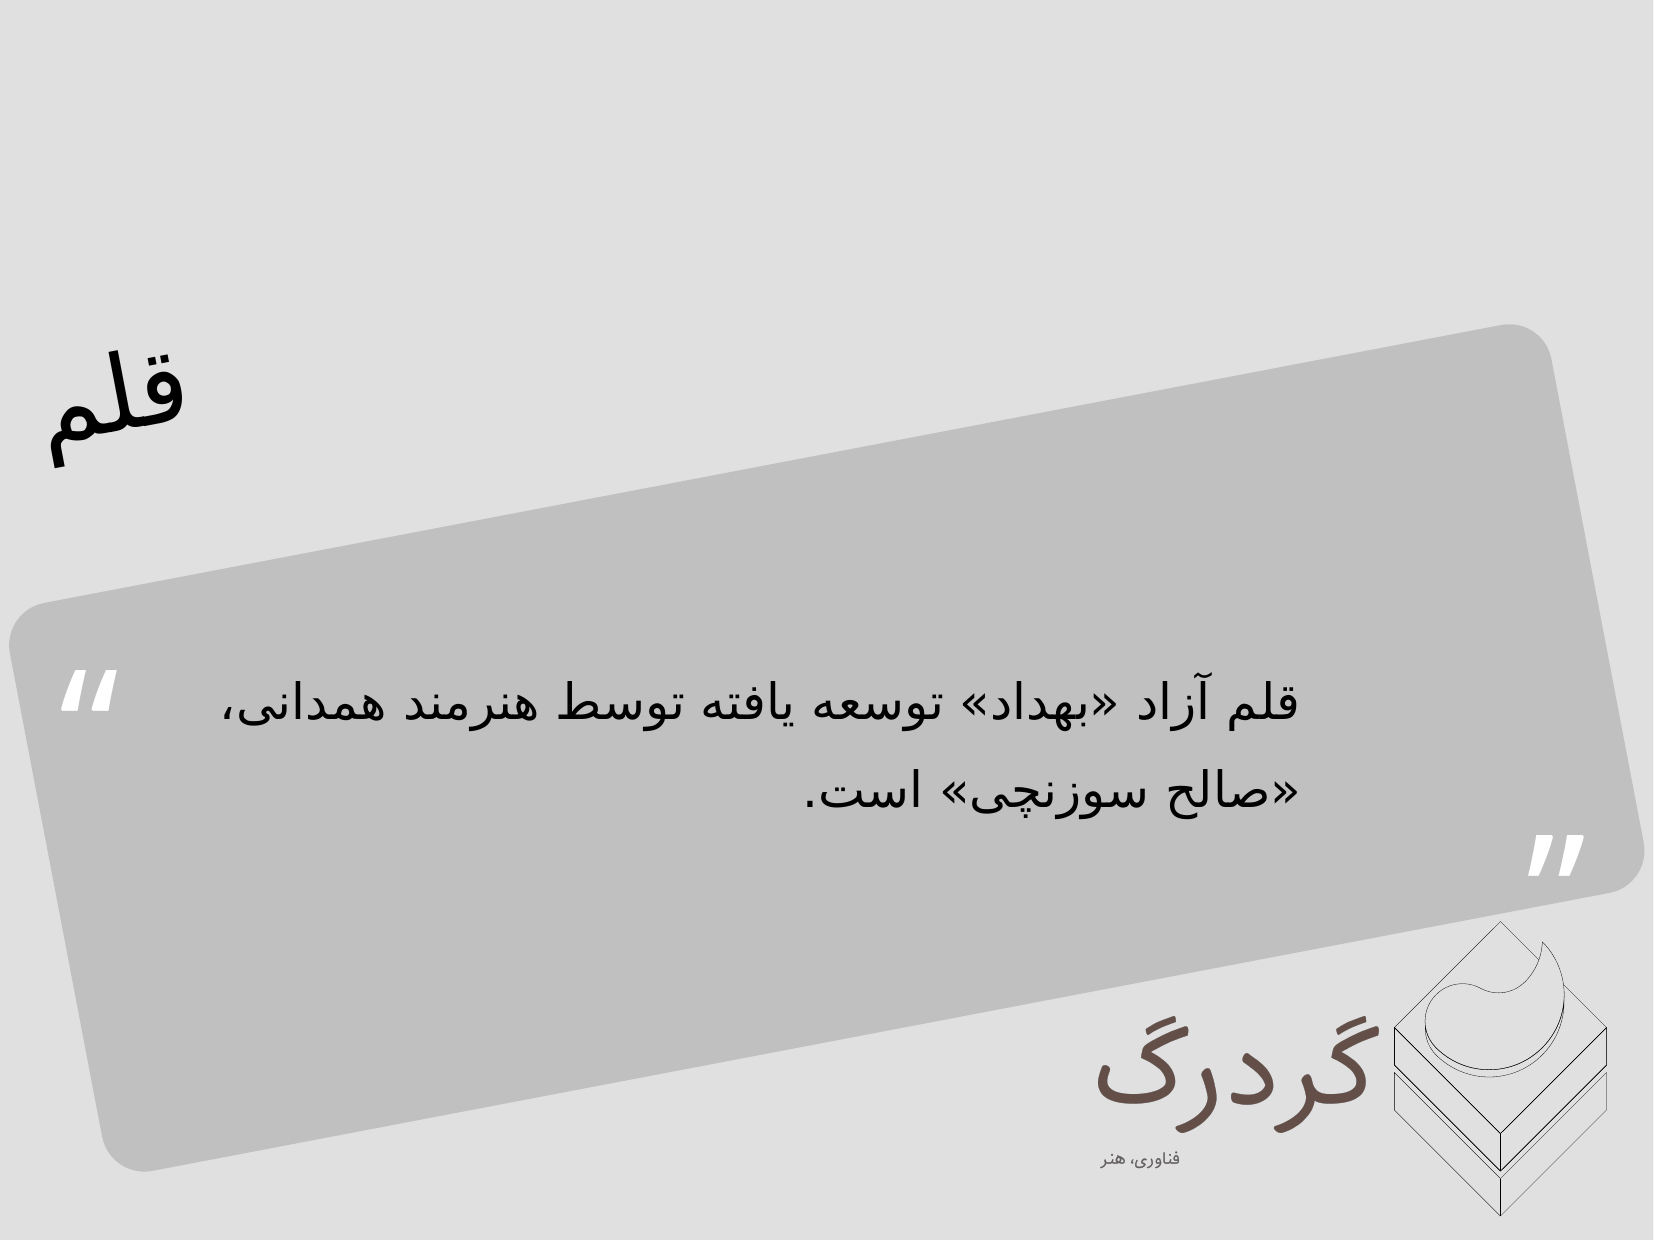

# قلم
قلم آزاد «بهداد» توسعه یافته توسط هنرمند همدانی،
«صالح سوزنچی» است.